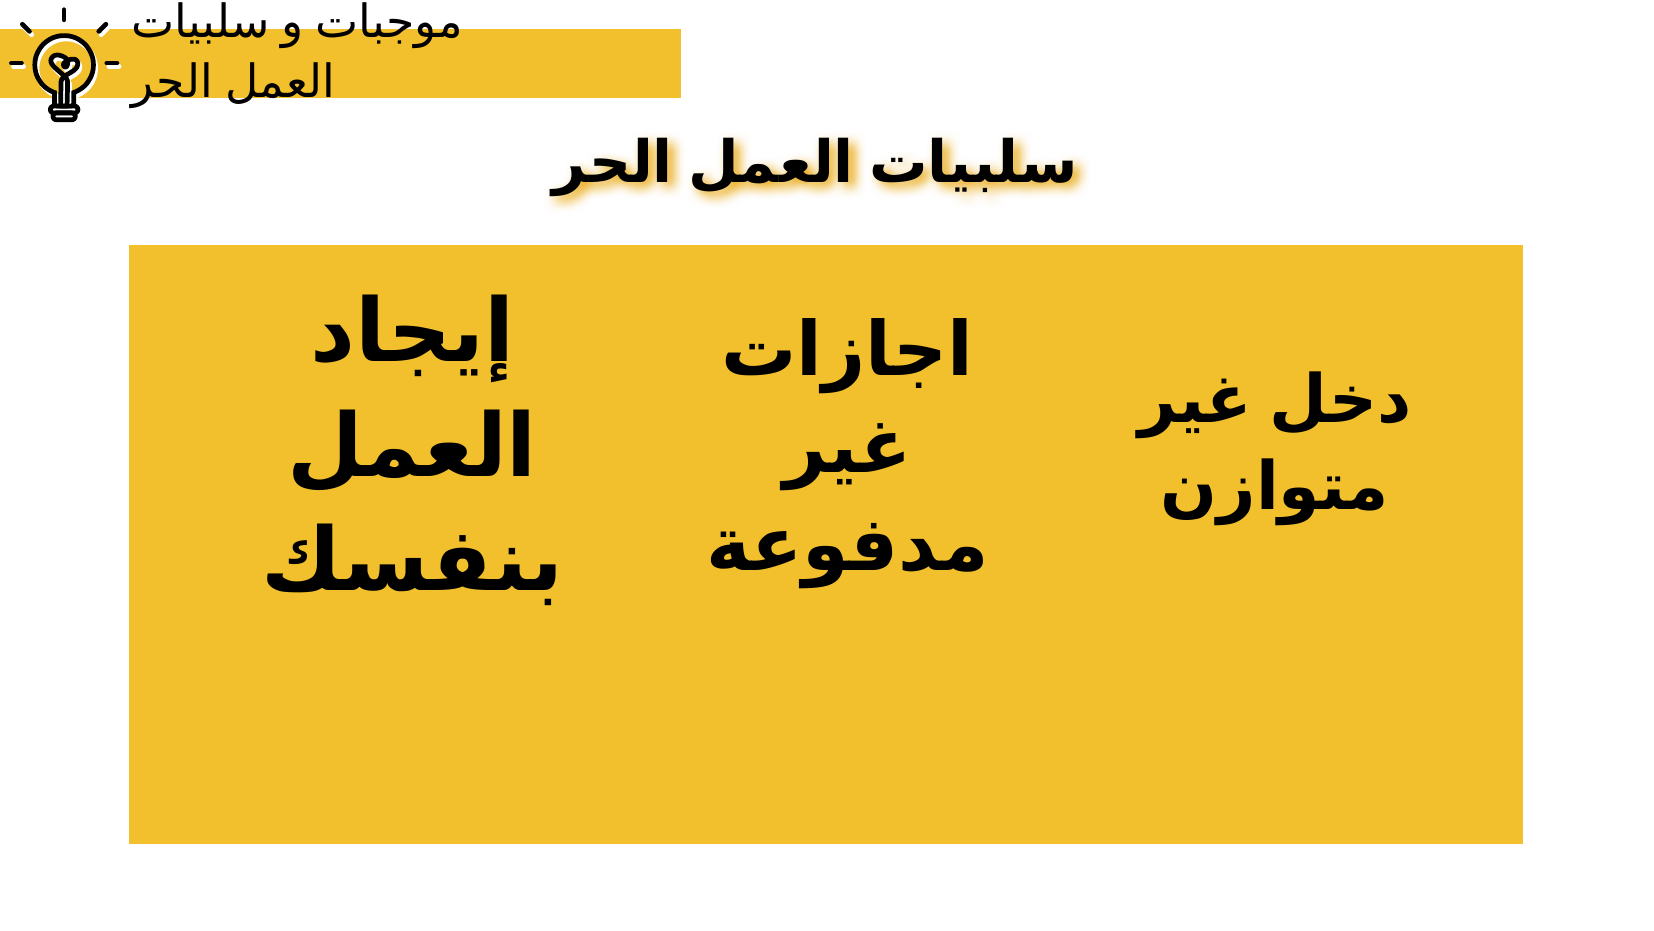

# موجبات و سلبيات العمل الحر
سلبيات العمل الحر
إيجاد العمل بنفسك
اجازات غير مدفوعة
دخل غير متوازن